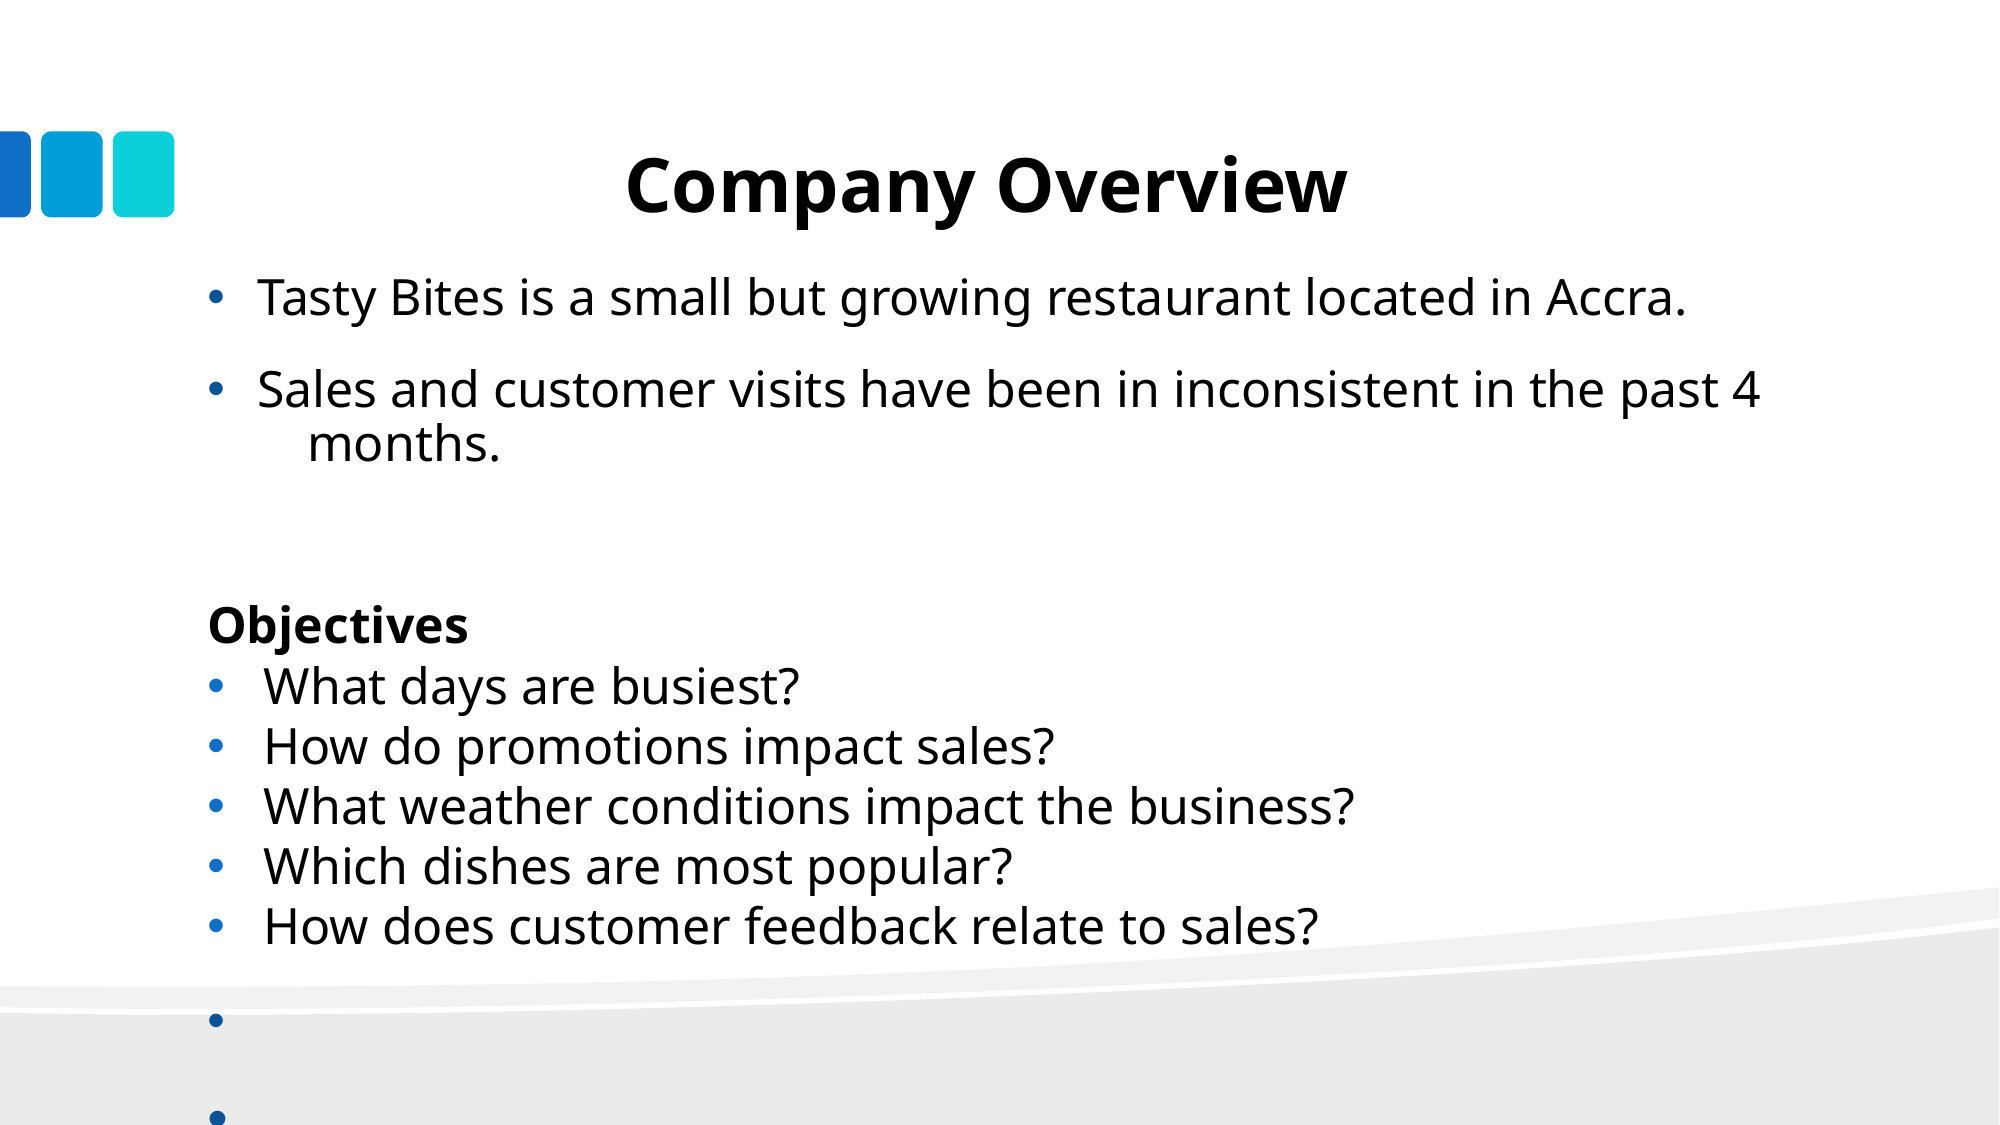

# Company Overview
Tasty Bites is a small but growing restaurant located in Accra.
Sales and customer visits have been in inconsistent in the past 4 months.
Objectives
What days are busiest?
How do promotions impact sales?
What weather conditions impact the business?
Which dishes are most popular?
How does customer feedback relate to sales?